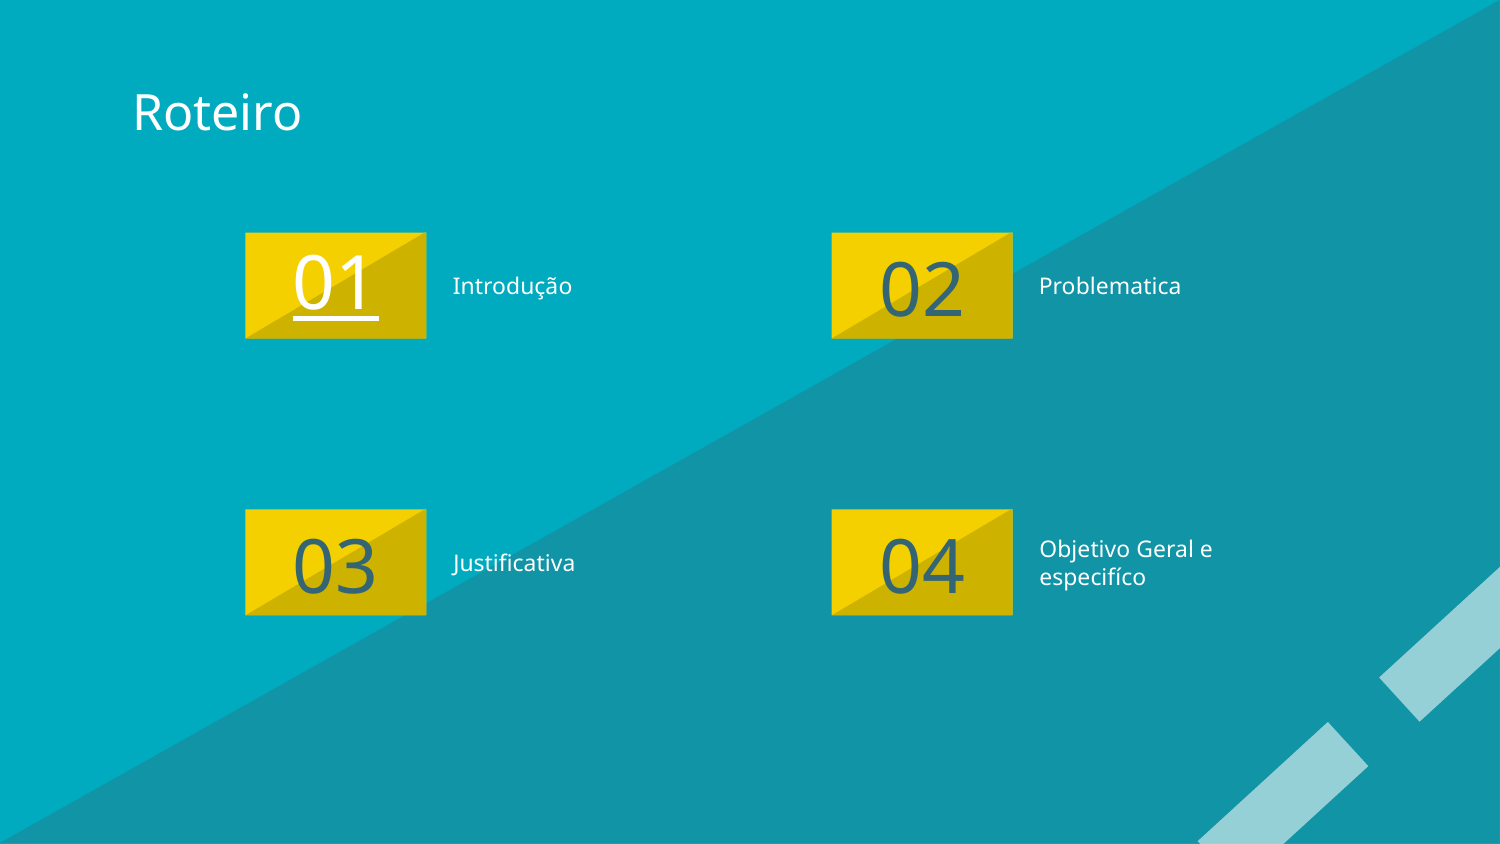

# Roteiro
01
Introdução
02
Problematica
03
Justificativa
04
Objetivo Geral e especifíco